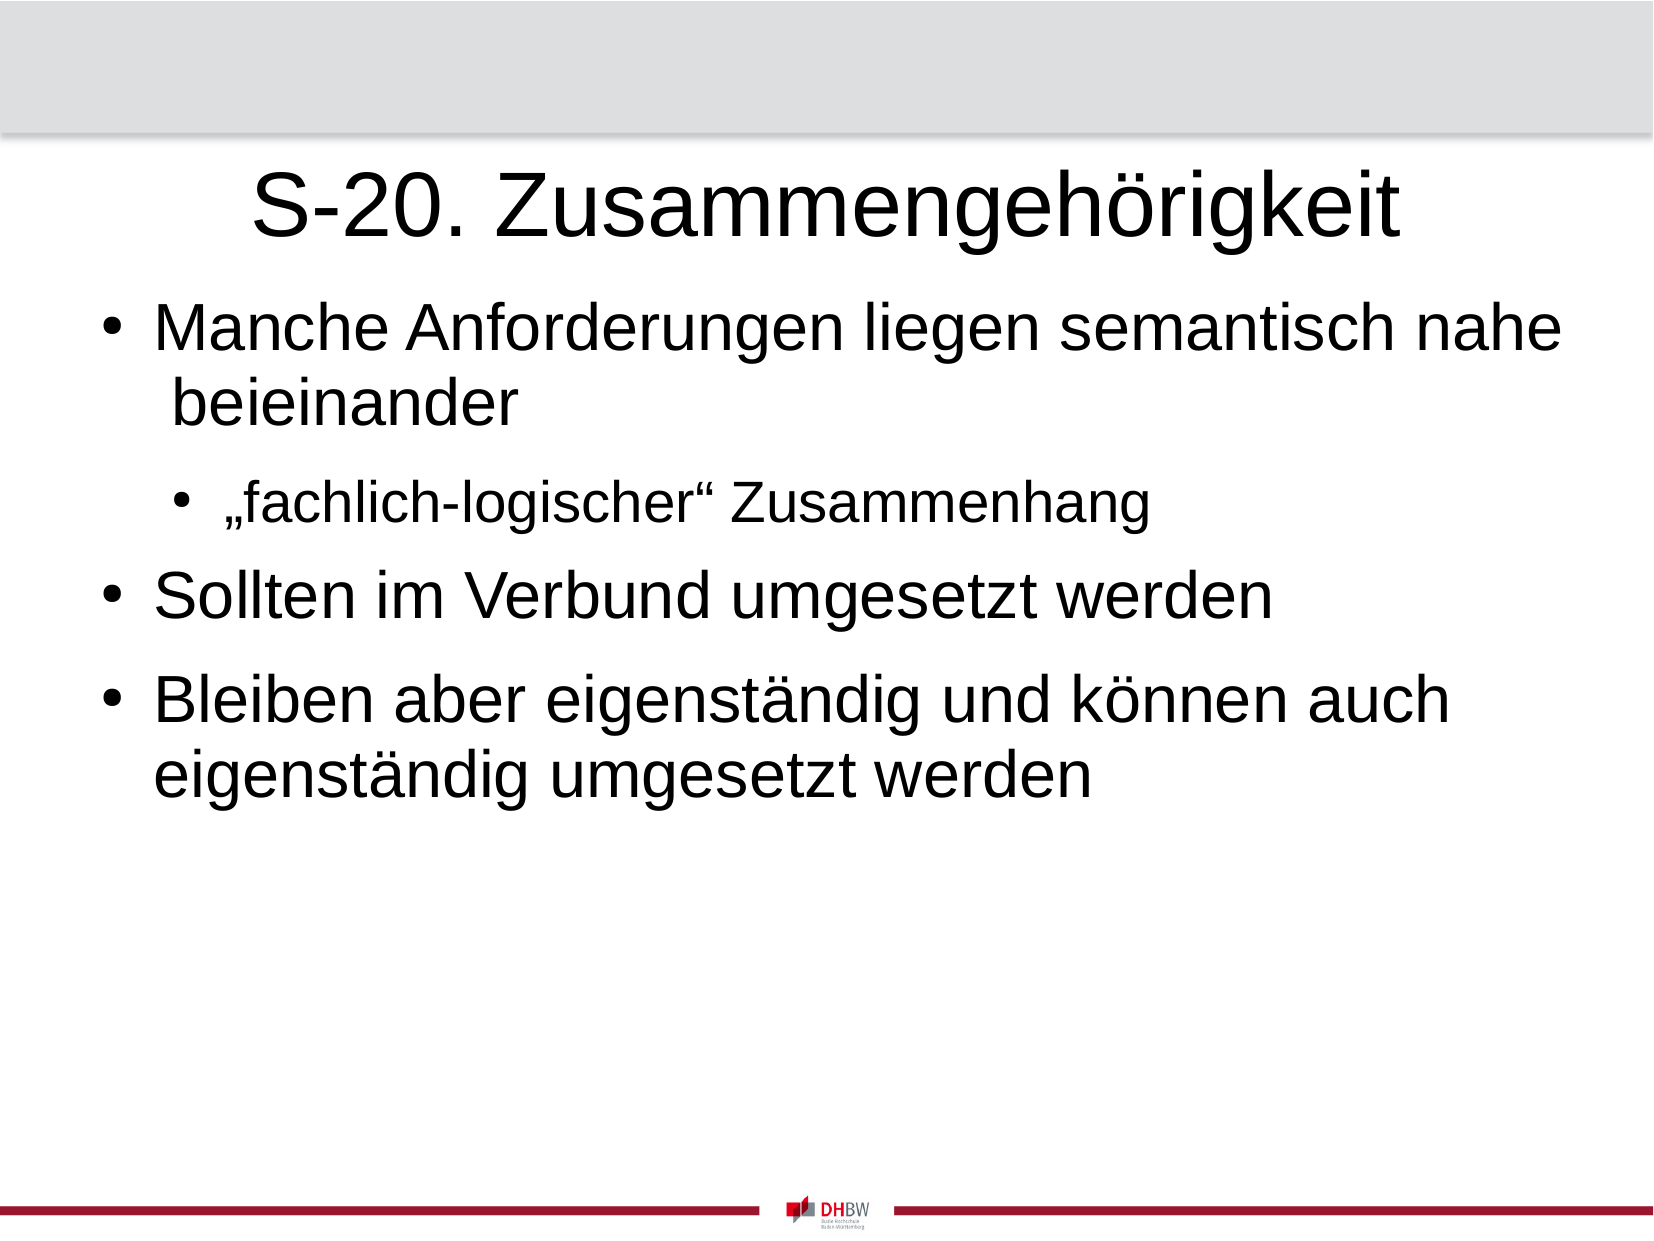

# S-20. Zusammengehörigkeit
Manche Anforderungen liegen semantisch nahe beieinander
„fachlich-logischer“ Zusammenhang
Sollten im Verbund umgesetzt werden
Bleiben aber eigenständig und können auch eigenständig umgesetzt werden